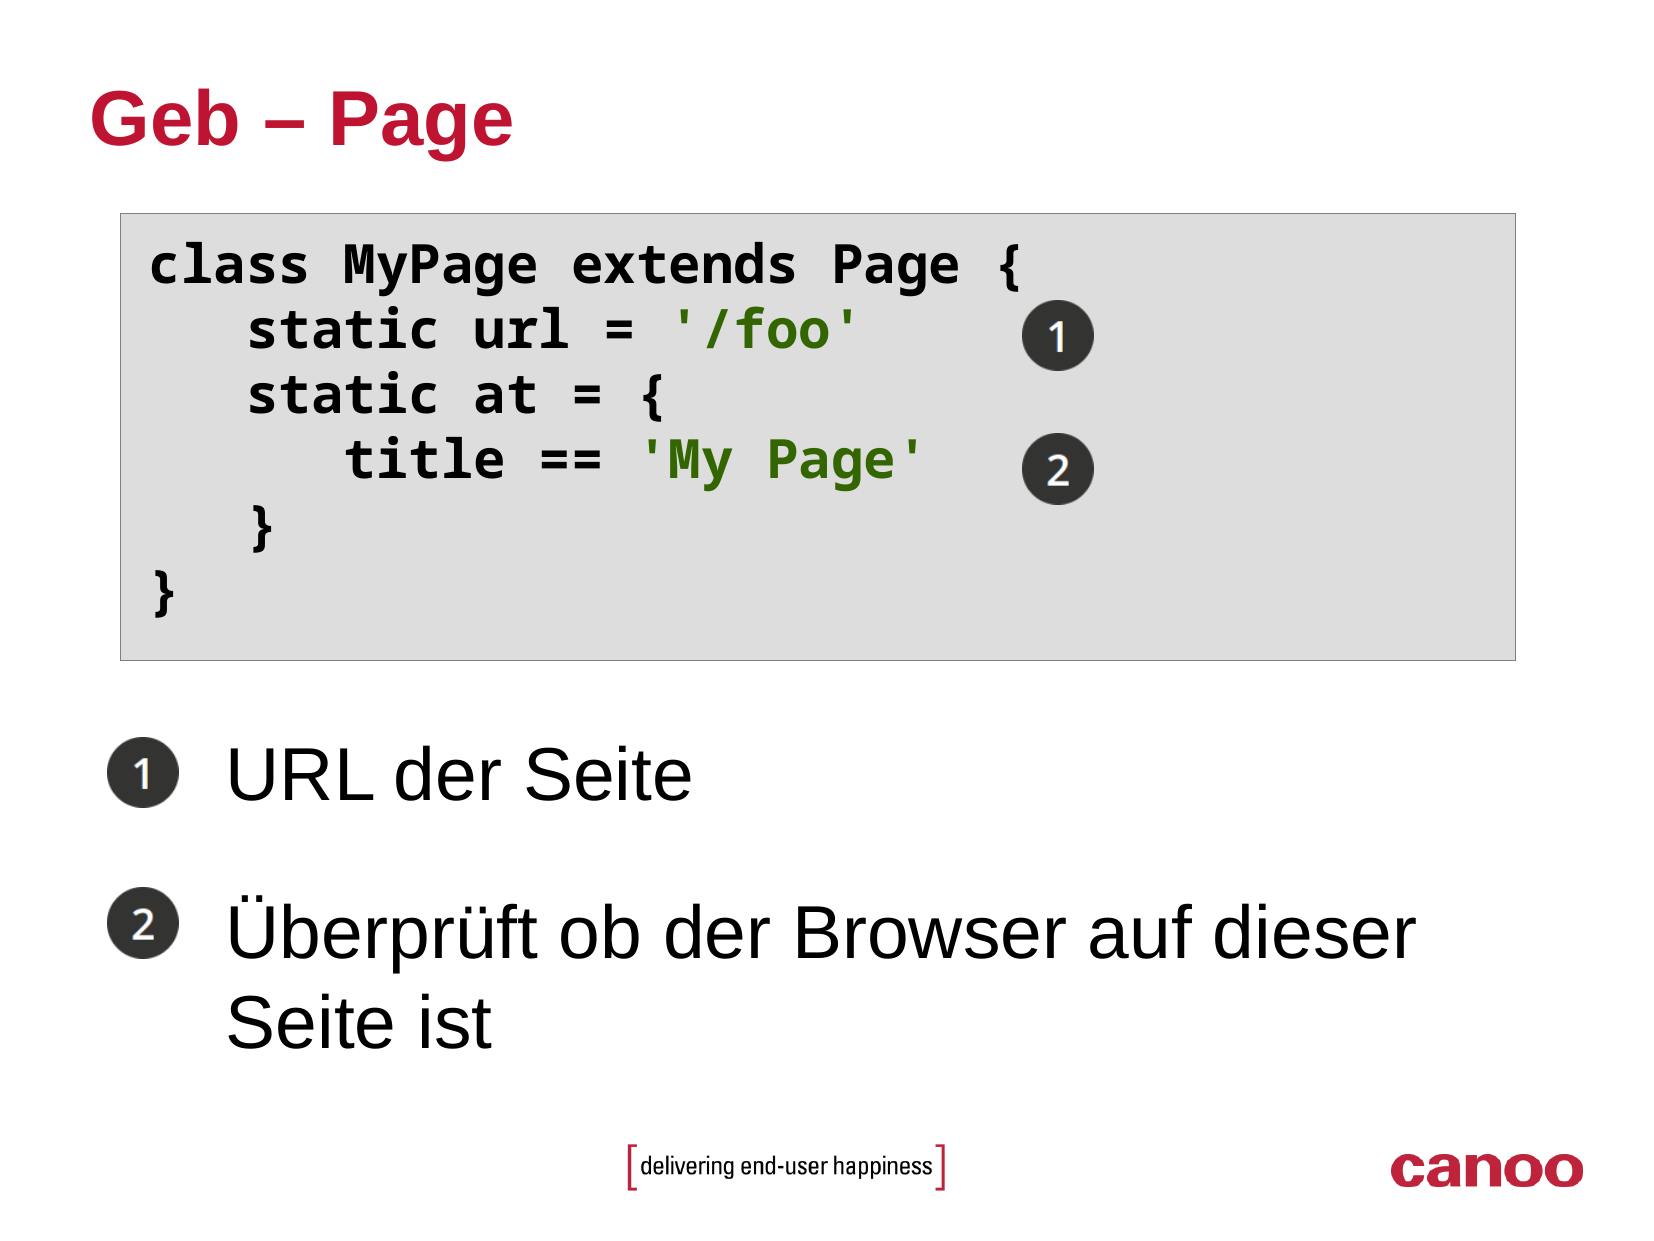

# Geb – Page
class MyPage extends Page {
 static url = '/foo'
 static at = {
 title == 'My Page'
 }
}
URL der Seite
Überprüft ob der Browser auf dieser
Seite ist